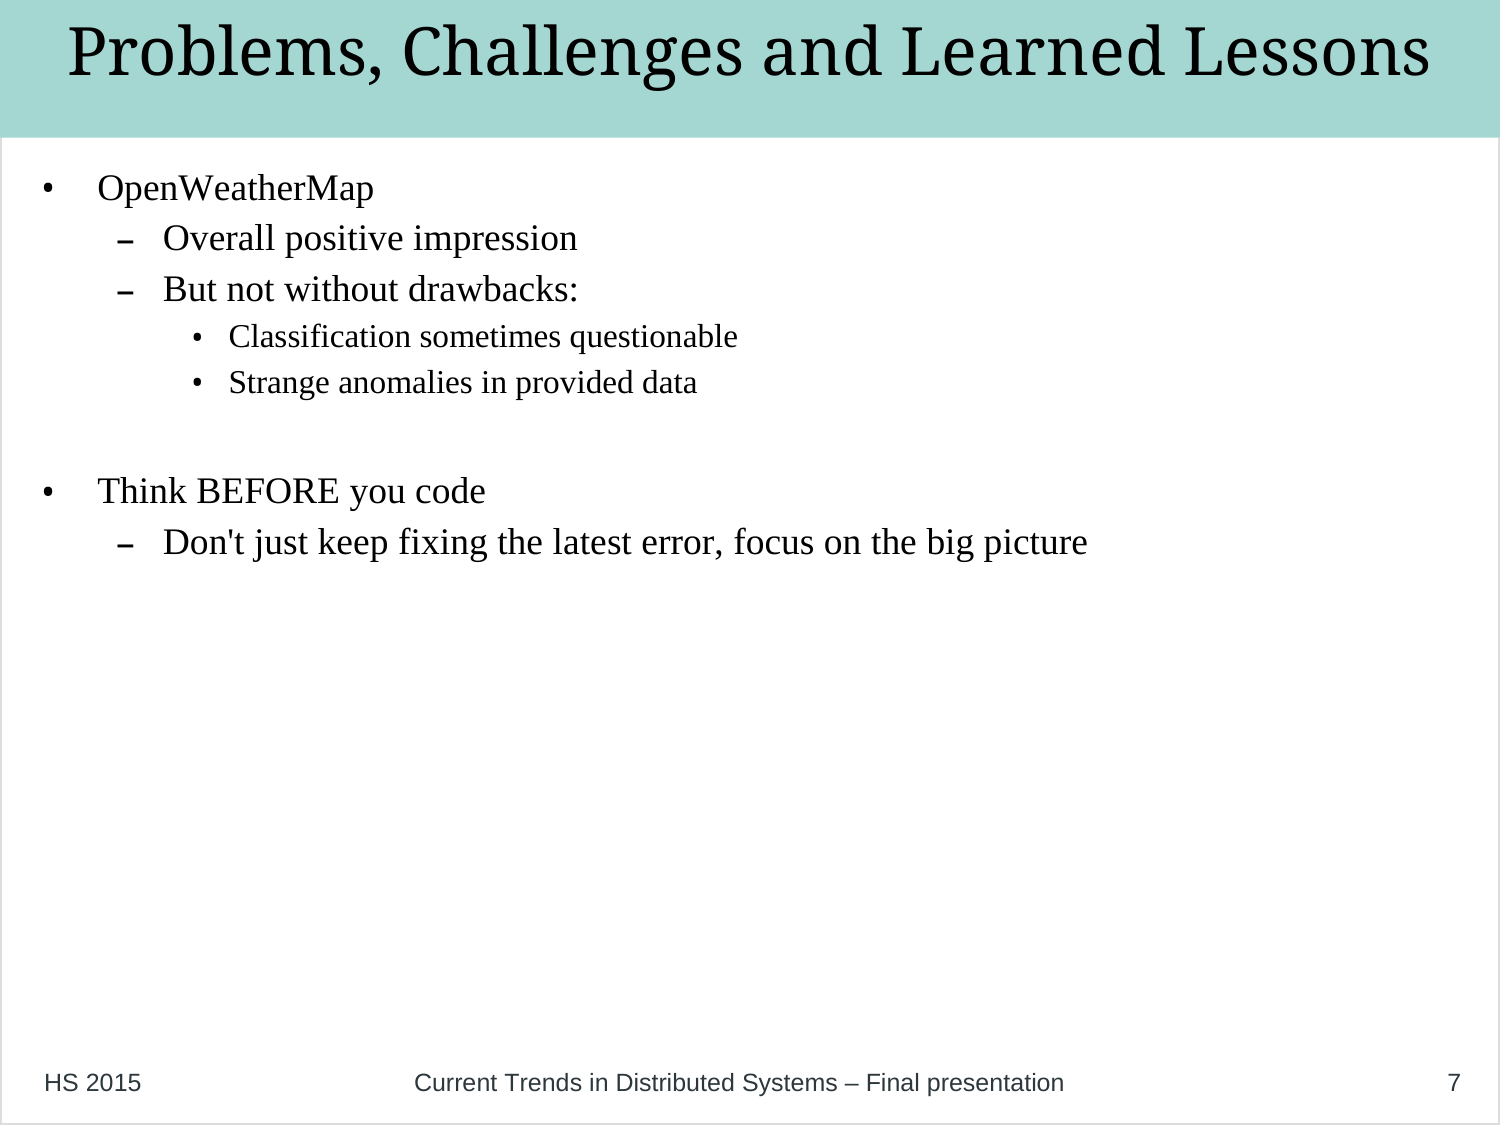

# Problems, Challenges and Learned Lessons
OpenWeatherMap
Overall positive impression
But not without drawbacks:
Classification sometimes questionable
Strange anomalies in provided data
Think BEFORE you code
Don't just keep fixing the latest error, focus on the big picture
HS 2015
Current Trends in Distributed Systems – Final presentation